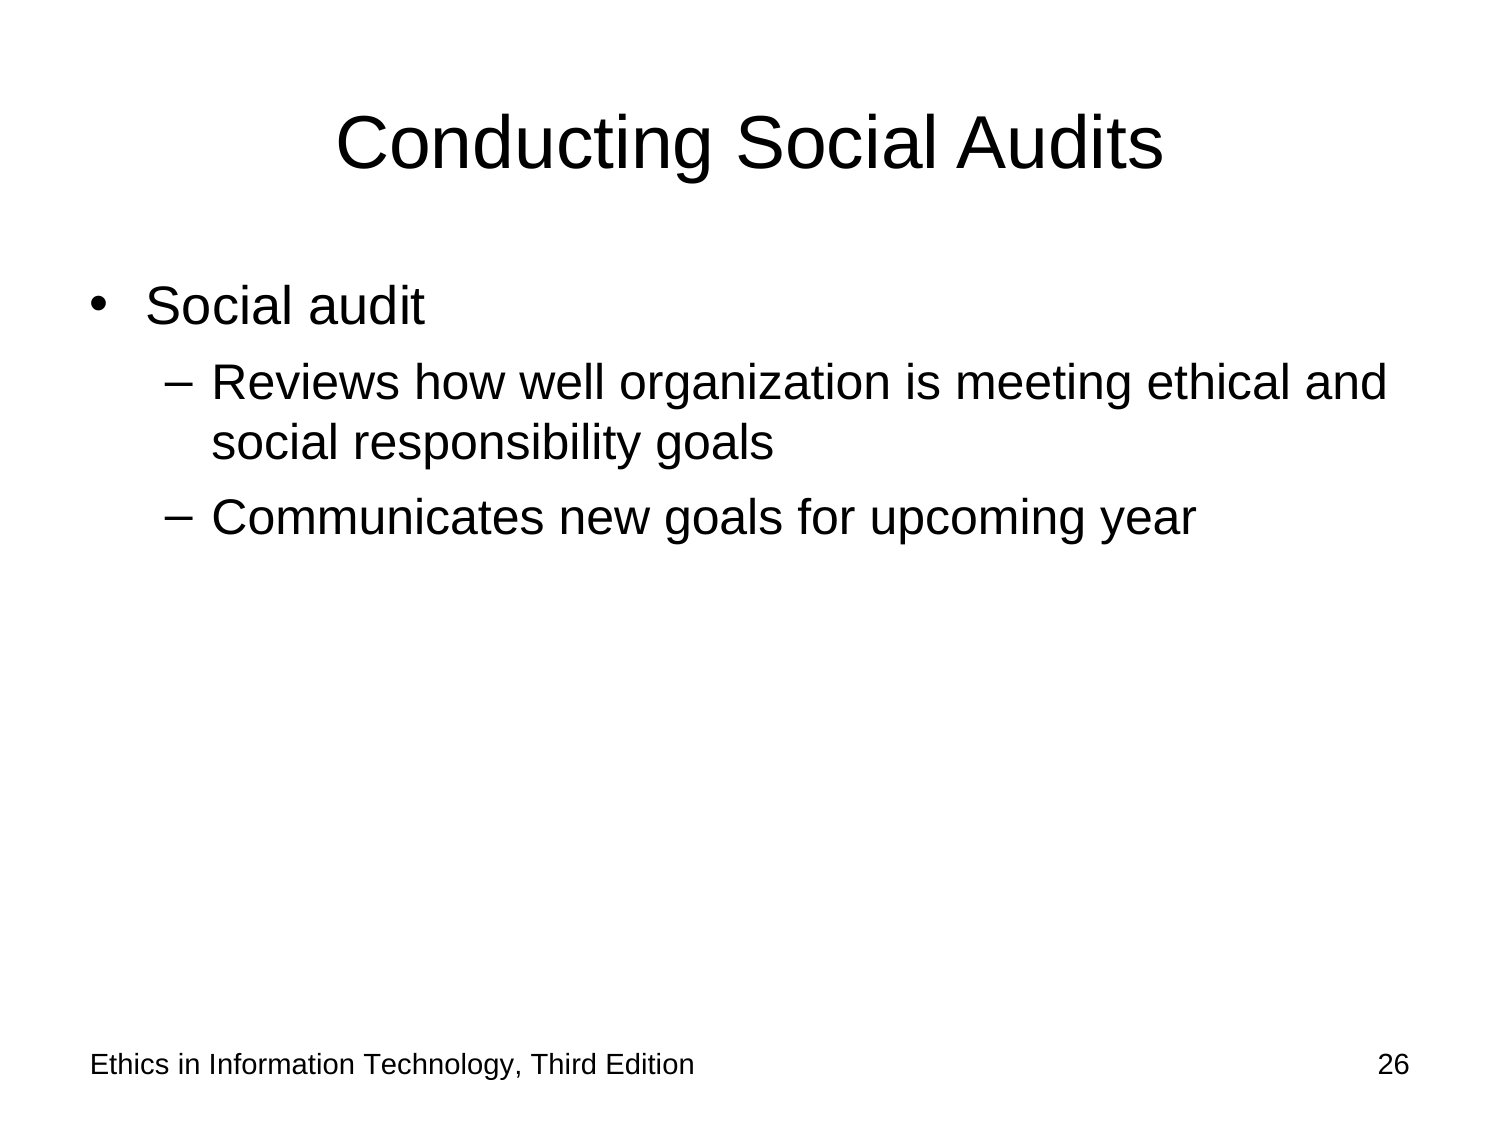

# Conducting Social Audits
Social audit
Reviews how well organization is meeting ethical and social responsibility goals
Communicates new goals for upcoming year
Ethics in Information Technology, Third Edition